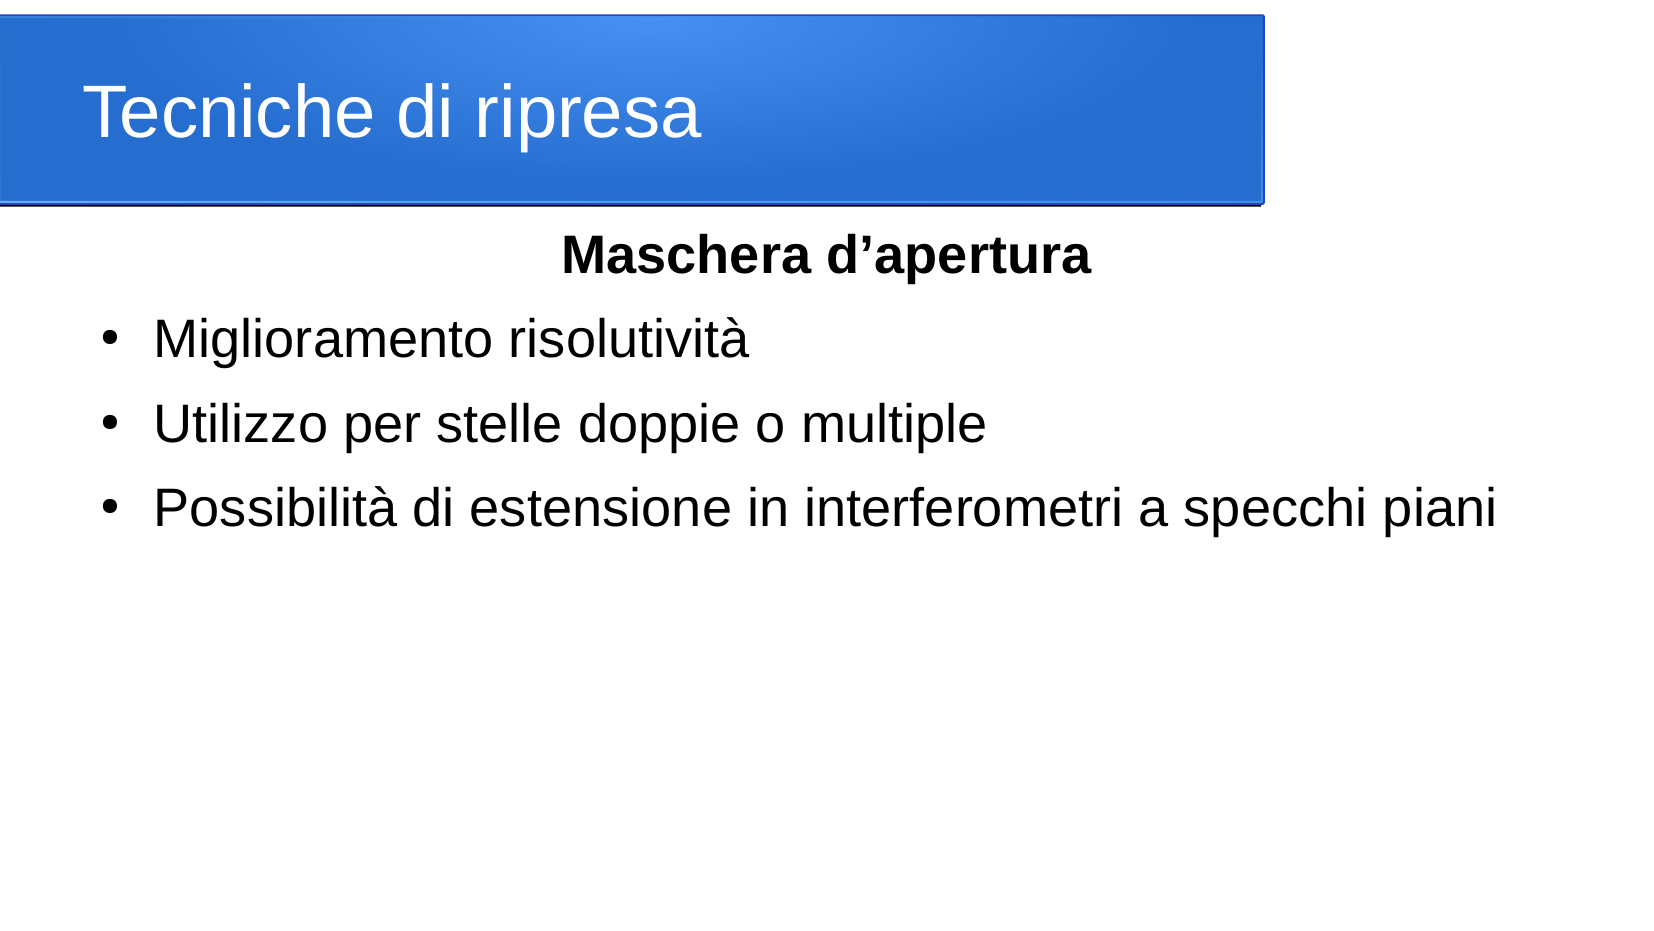

# Tecniche di ripresa
Maschera d’apertura
Miglioramento risolutività
Utilizzo per stelle doppie o multiple
Possibilità di estensione in interferometri a specchi piani